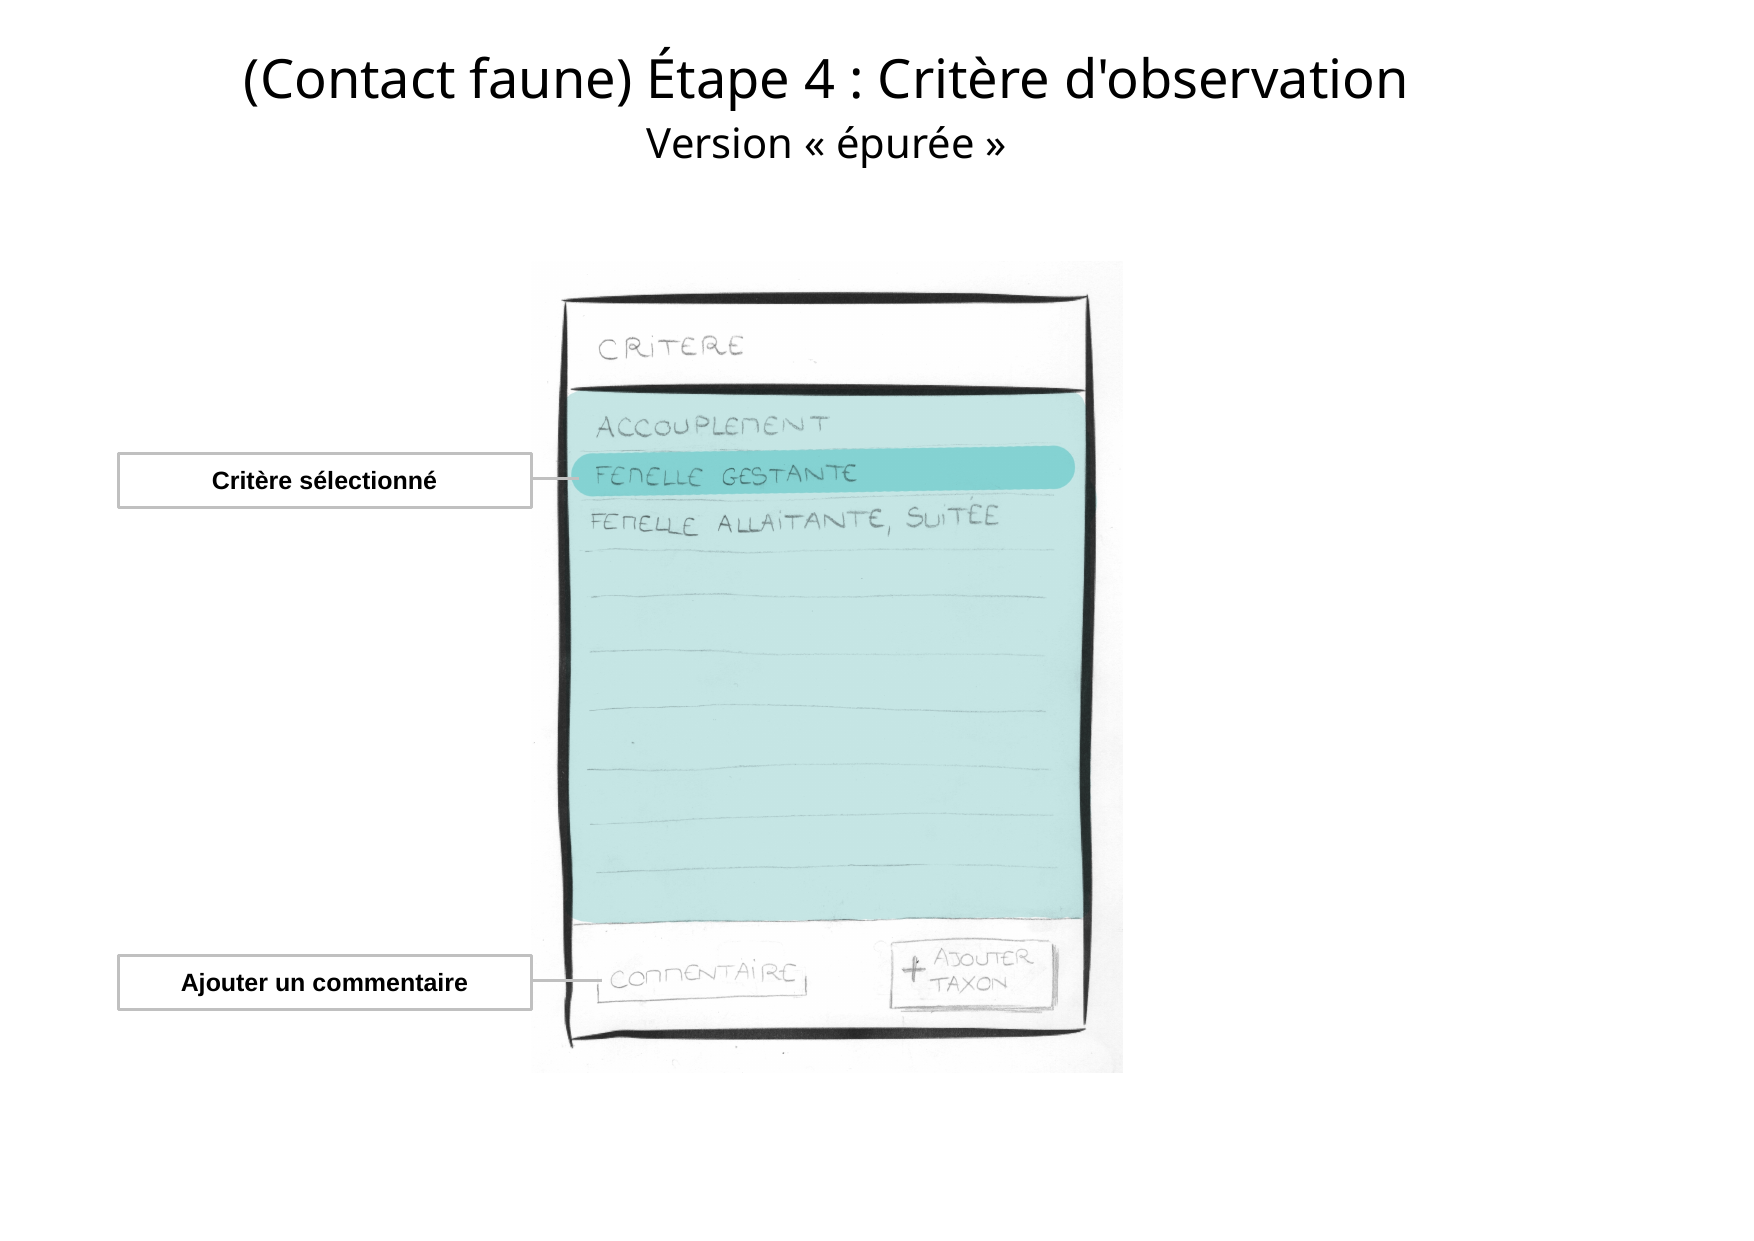

(Contact faune) Étape 4 : Critère d'observation
Version « épurée »
Critère sélectionné
# Ajouter un commentaire